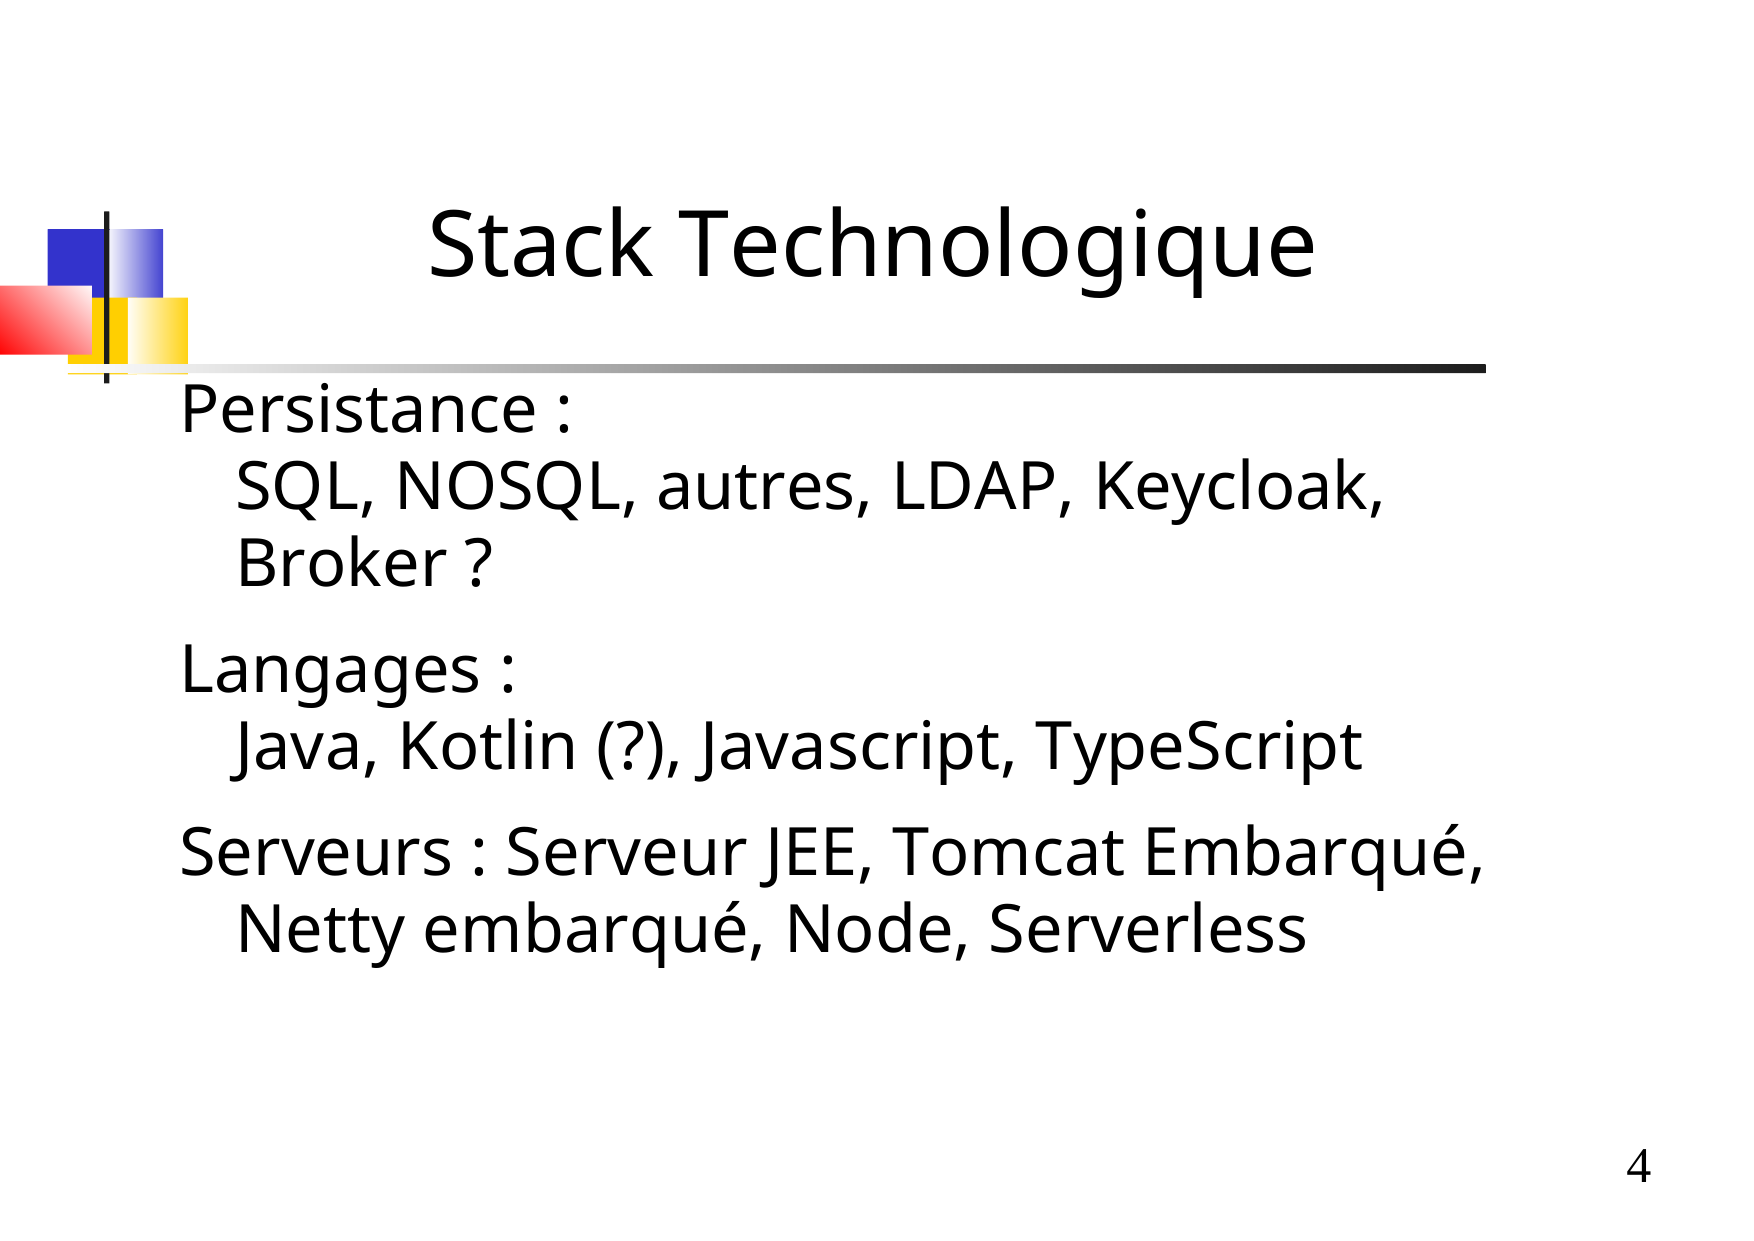

# Stack Technologique
Persistance :
SQL, NOSQL, autres, LDAP, Keycloak, Broker ?
Langages :
Java, Kotlin (?), Javascript, TypeScript
Serveurs : Serveur JEE, Tomcat Embarqué, Netty embarqué, Node, Serverless